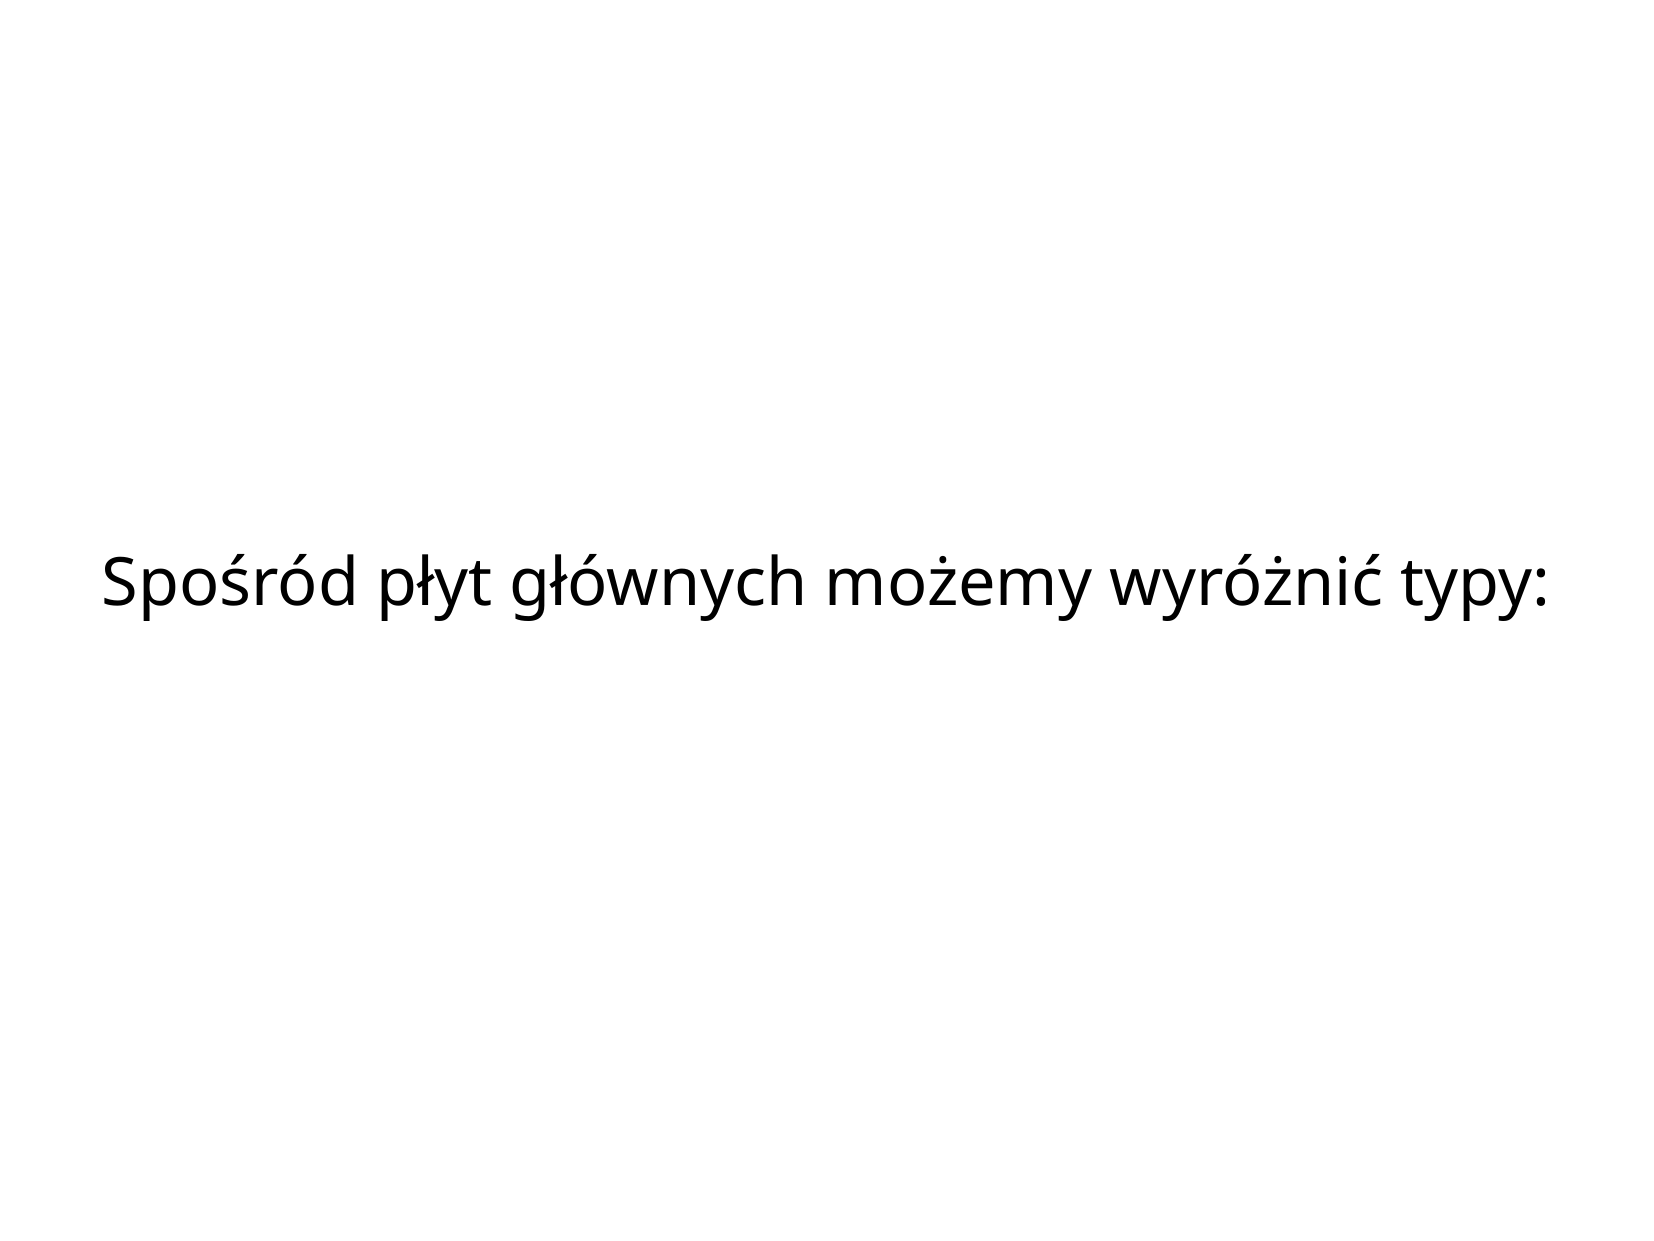

# Spośród płyt głównych możemy wyróżnić typy: